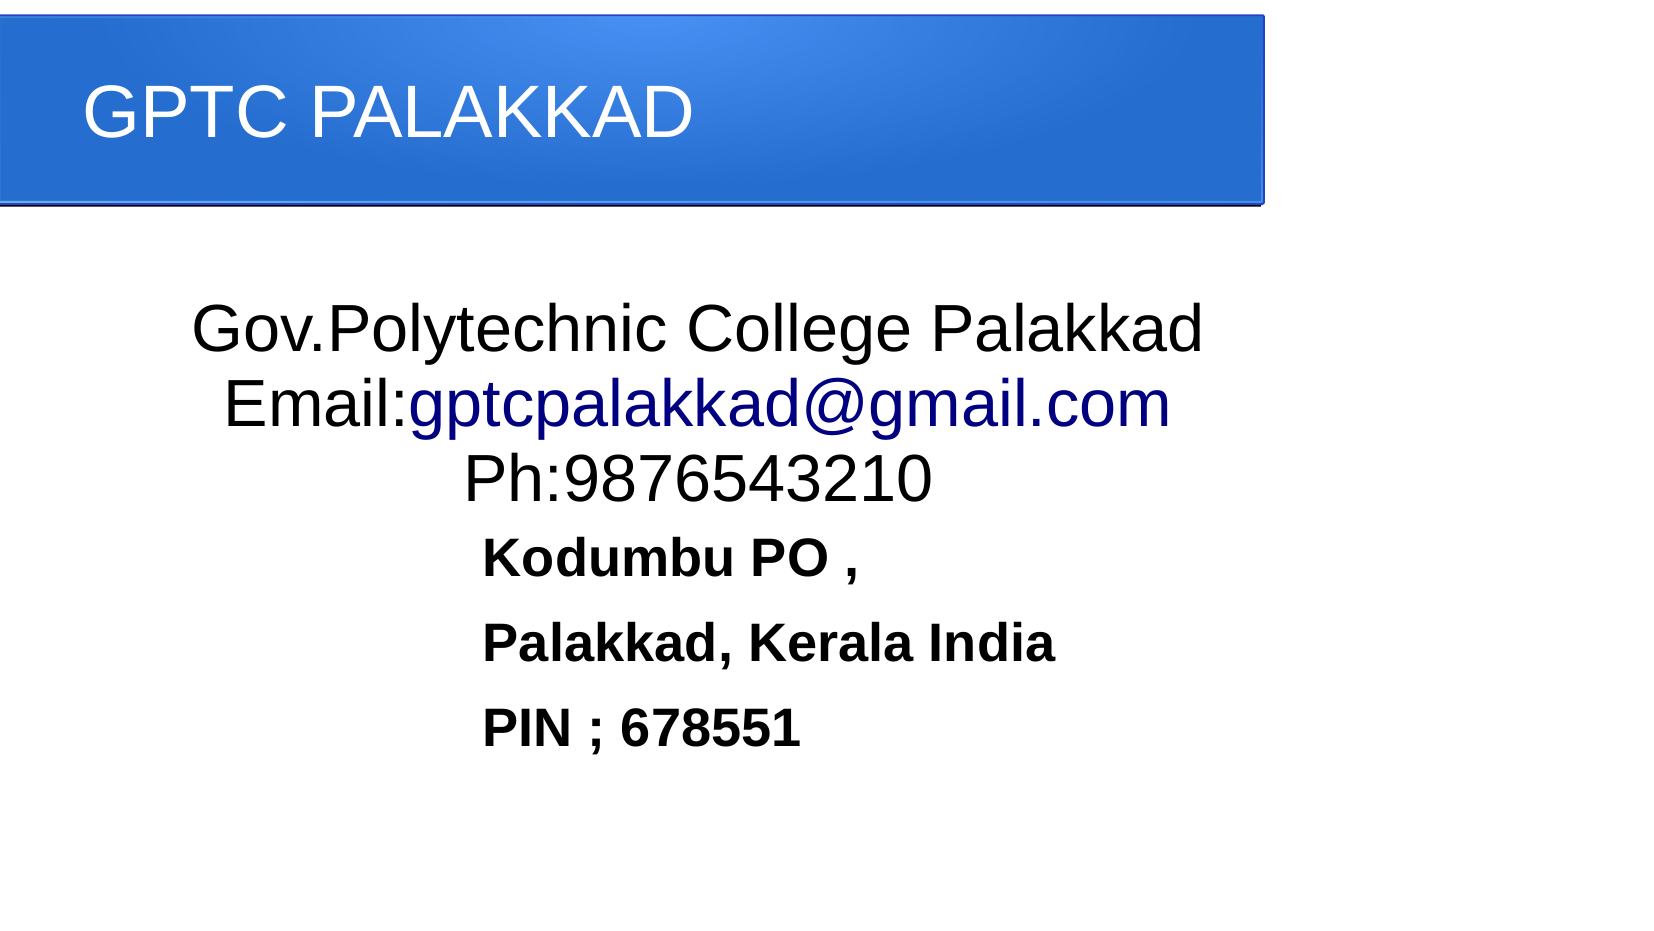

# GPTC PALAKKAD
Gov.Polytechnic College Palakkad
Email:gptcpalakkad@gmail.com
Ph:9876543210
Kodumbu PO ,
Palakkad, Kerala India
PIN ; 678551